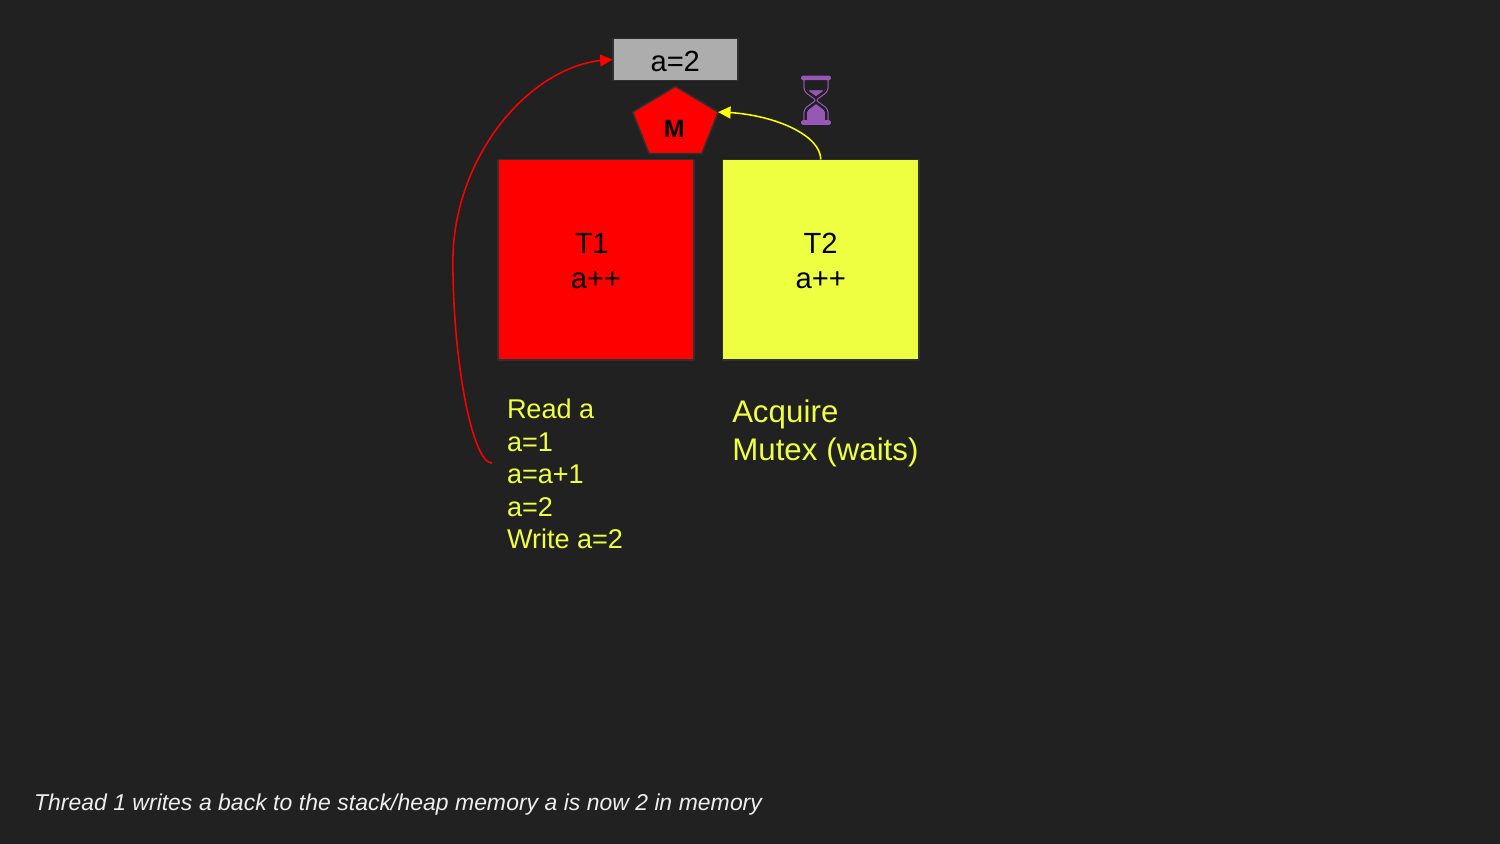

a=2
M
T1
a++
T2
a++
Read a
a=1
a=a+1
a=2
Write a=2
Acquire Mutex (waits)
Thread 1 writes a back to the stack/heap memory a is now 2 in memory